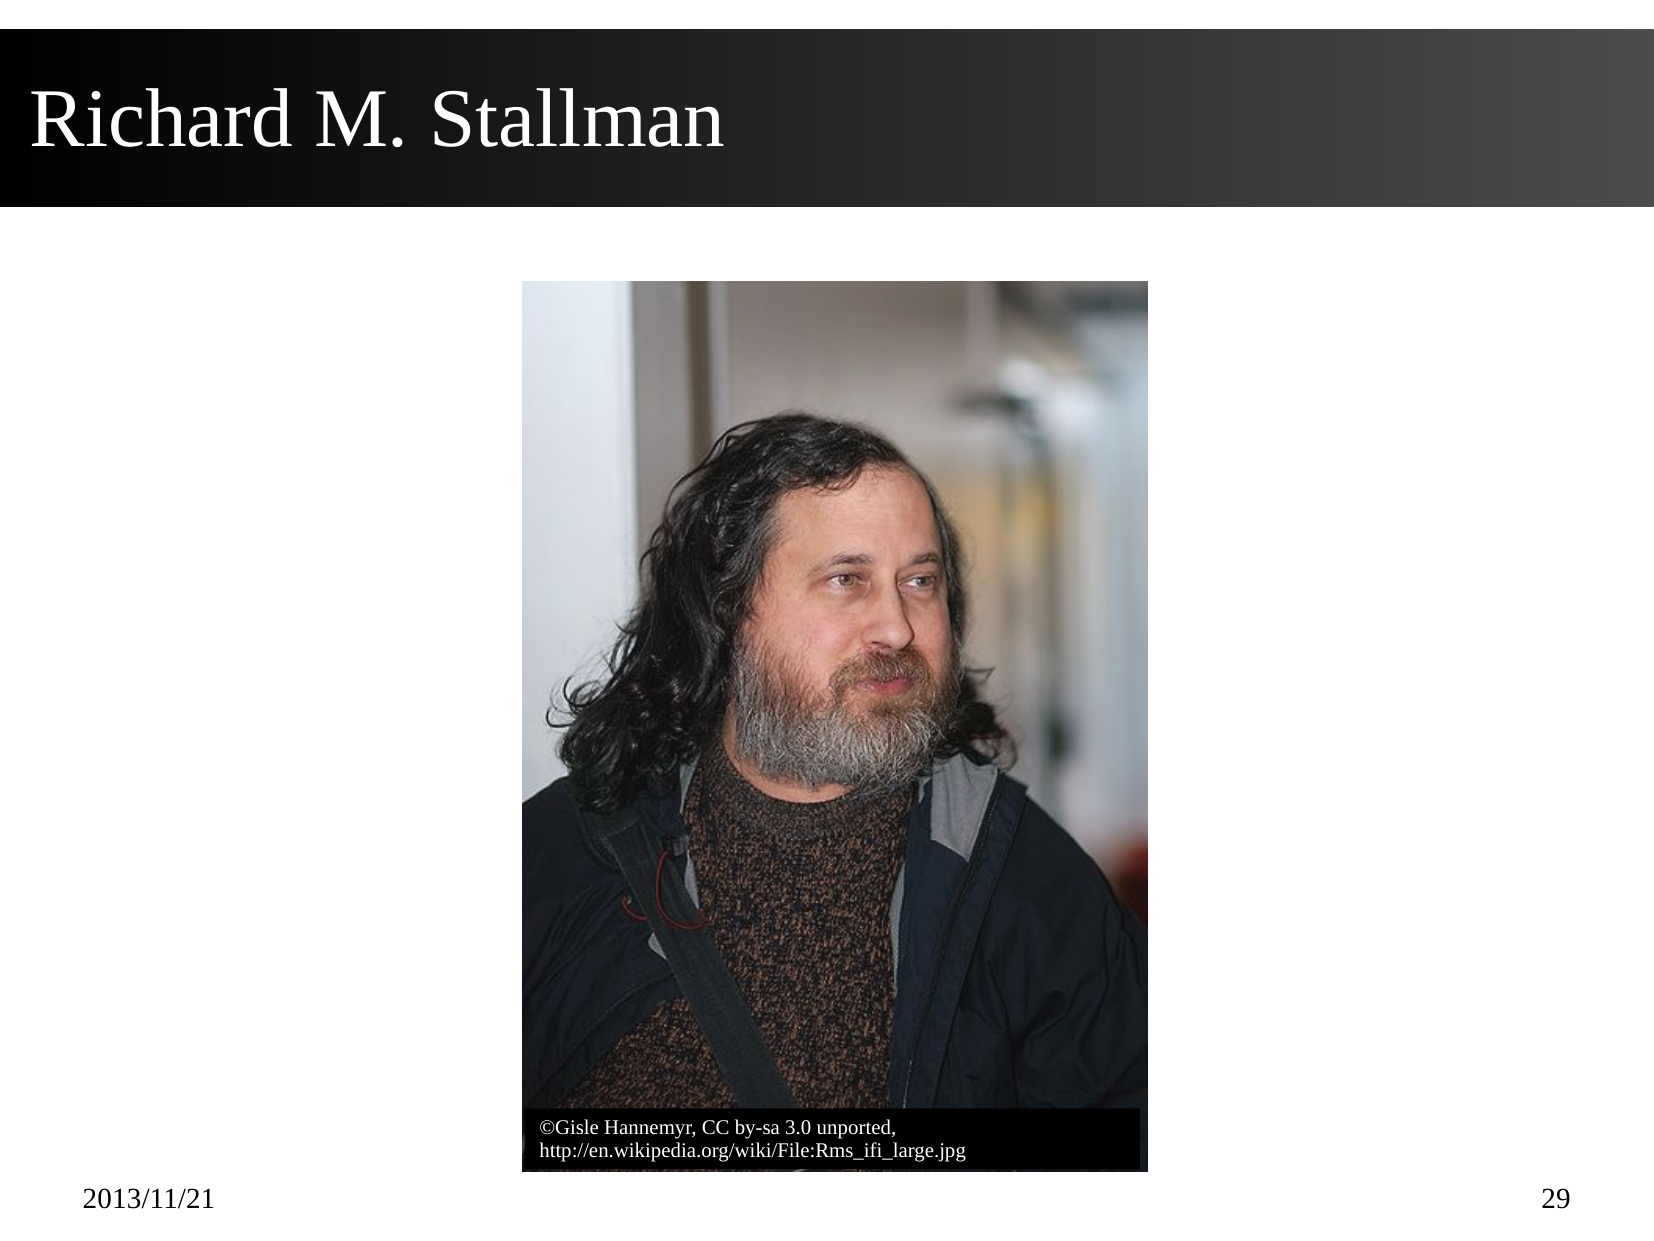

Richard M. Stallman
©Gisle Hannemyr, CC by-sa 3.0 unported, http://en.wikipedia.org/wiki/File:Rms_ifi_large.jpg
2013/11/21
29